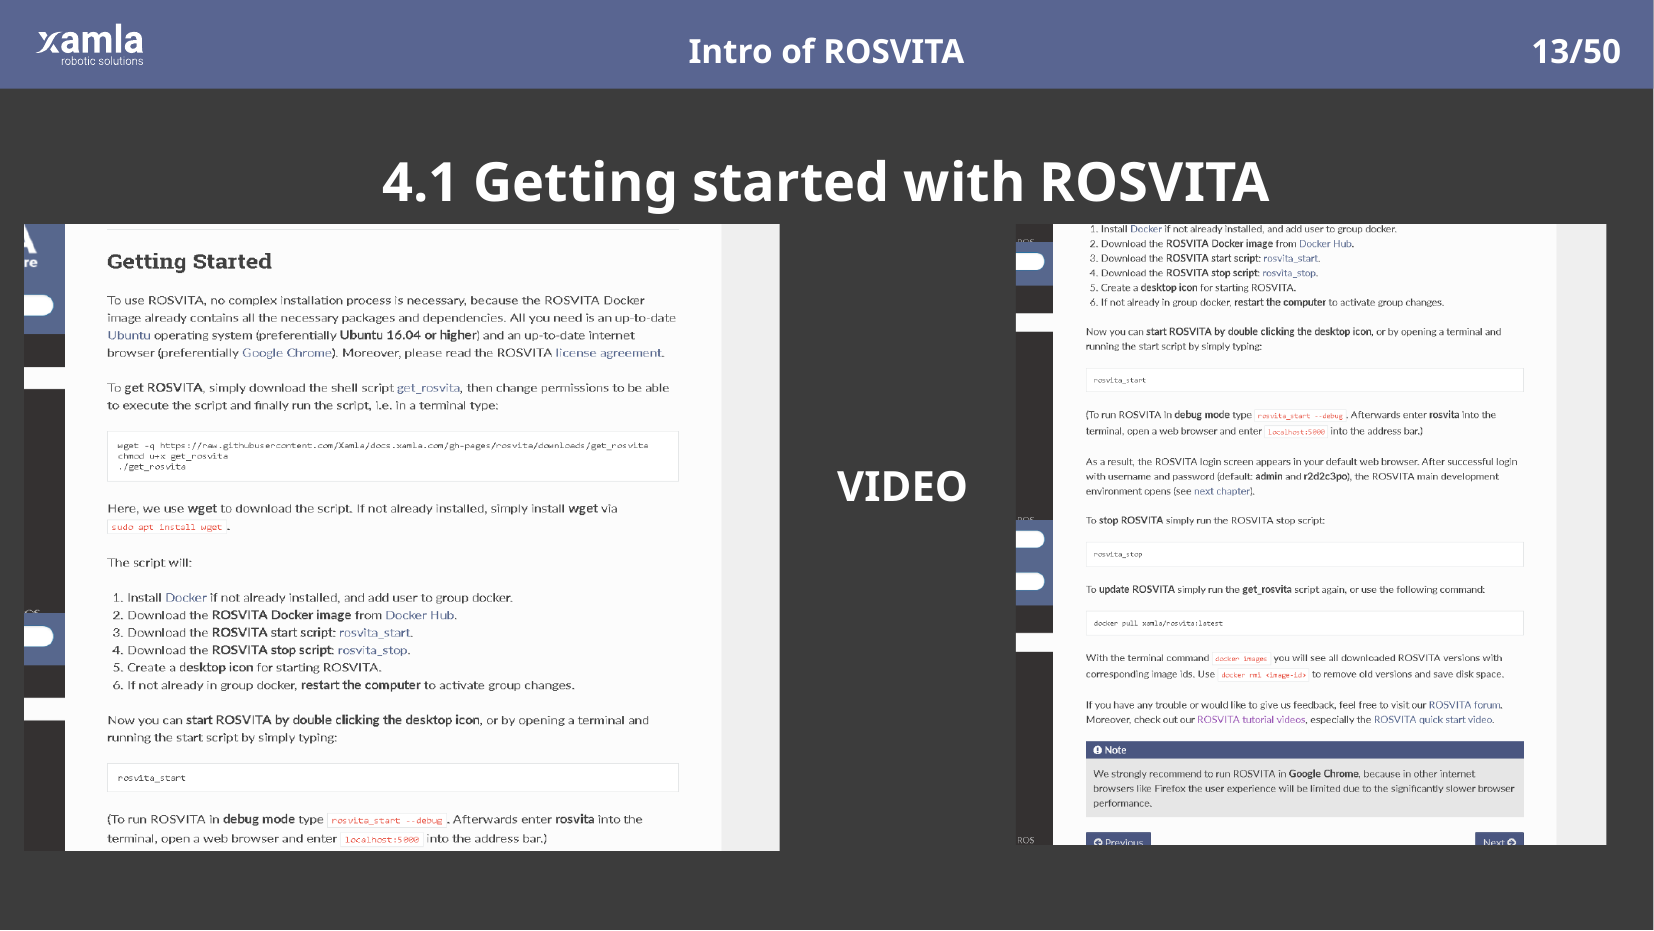

Intro of ROSVITA
13/50
4.1 Getting started with ROSVITA
VIDEO